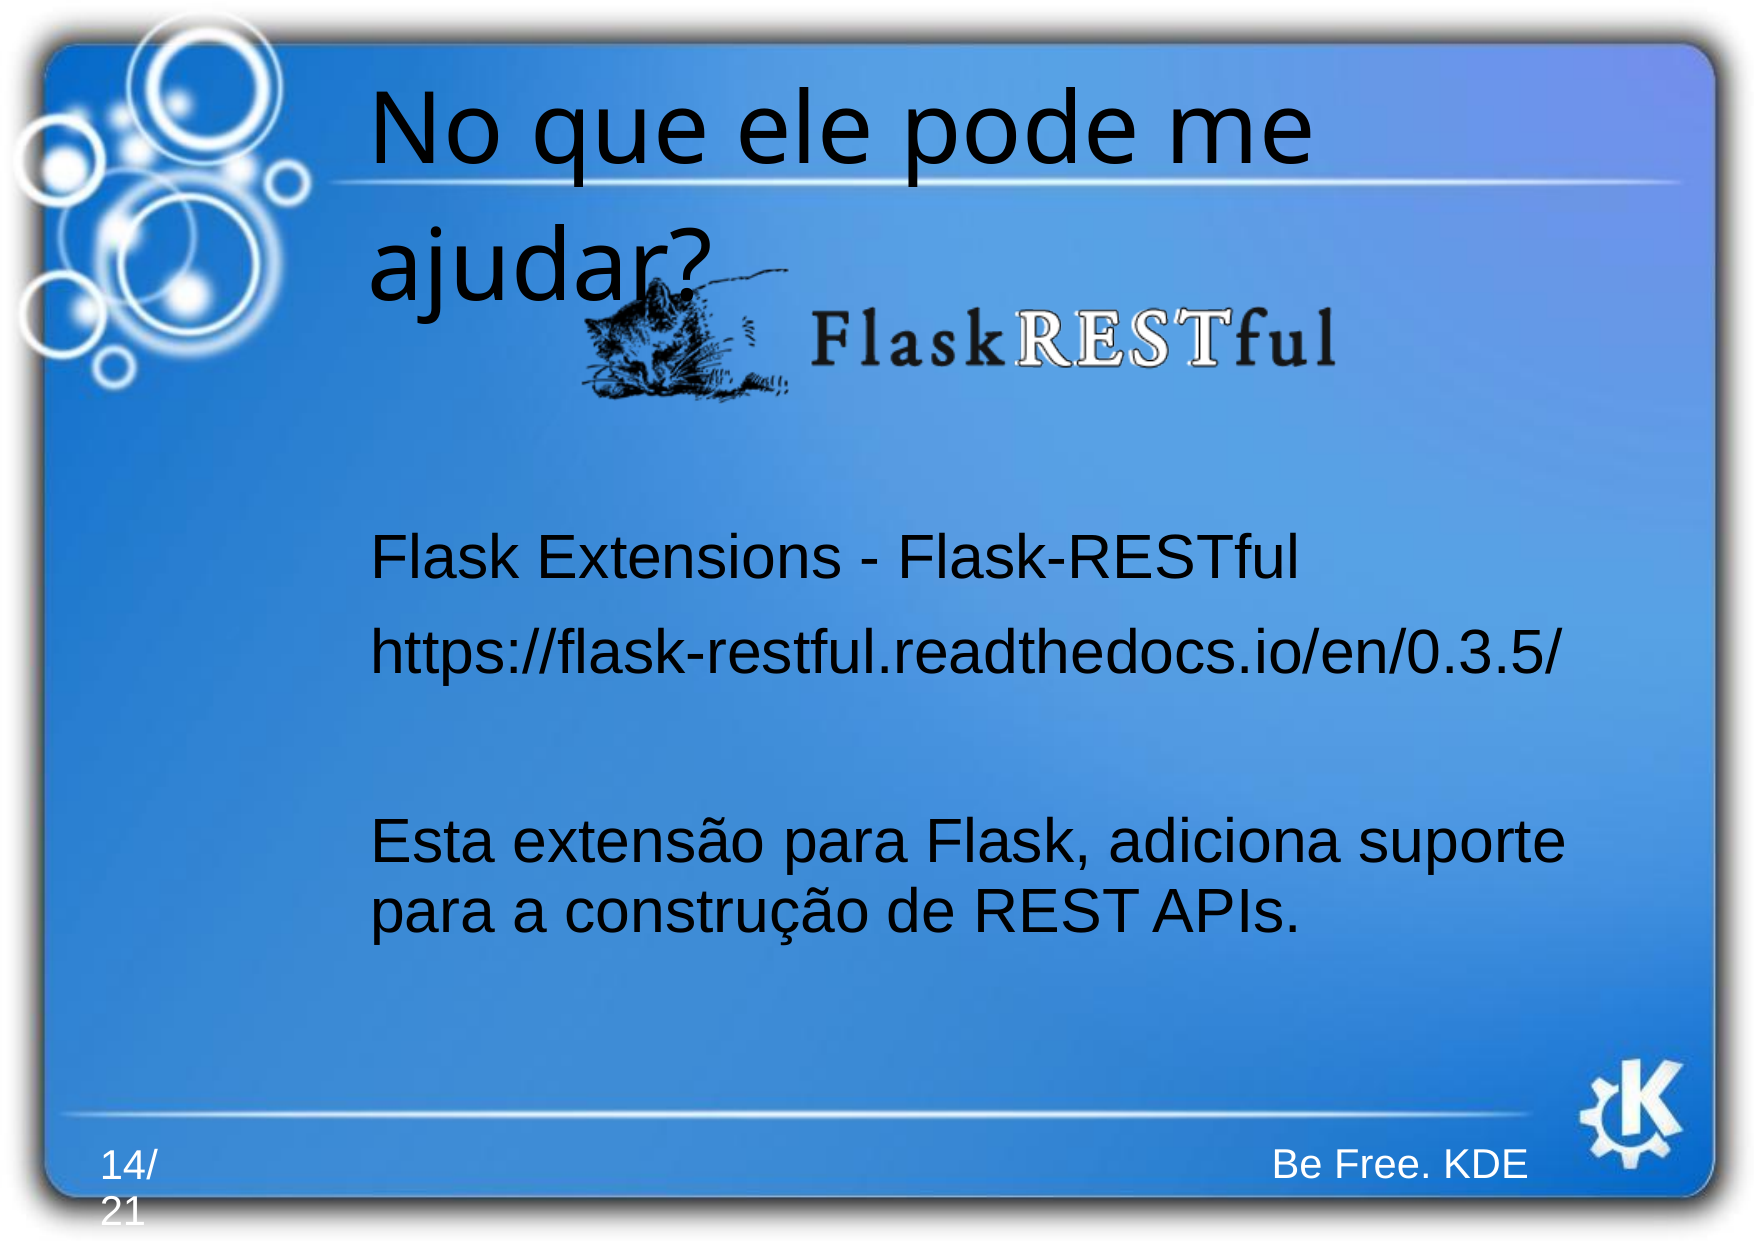

No que ele pode me ajudar?
Flask Extensions - Flask-RESTful
https://flask-restful.readthedocs.io/en/0.3.5/
Esta extensão para Flask, adiciona suporte para a construção de REST APIs.